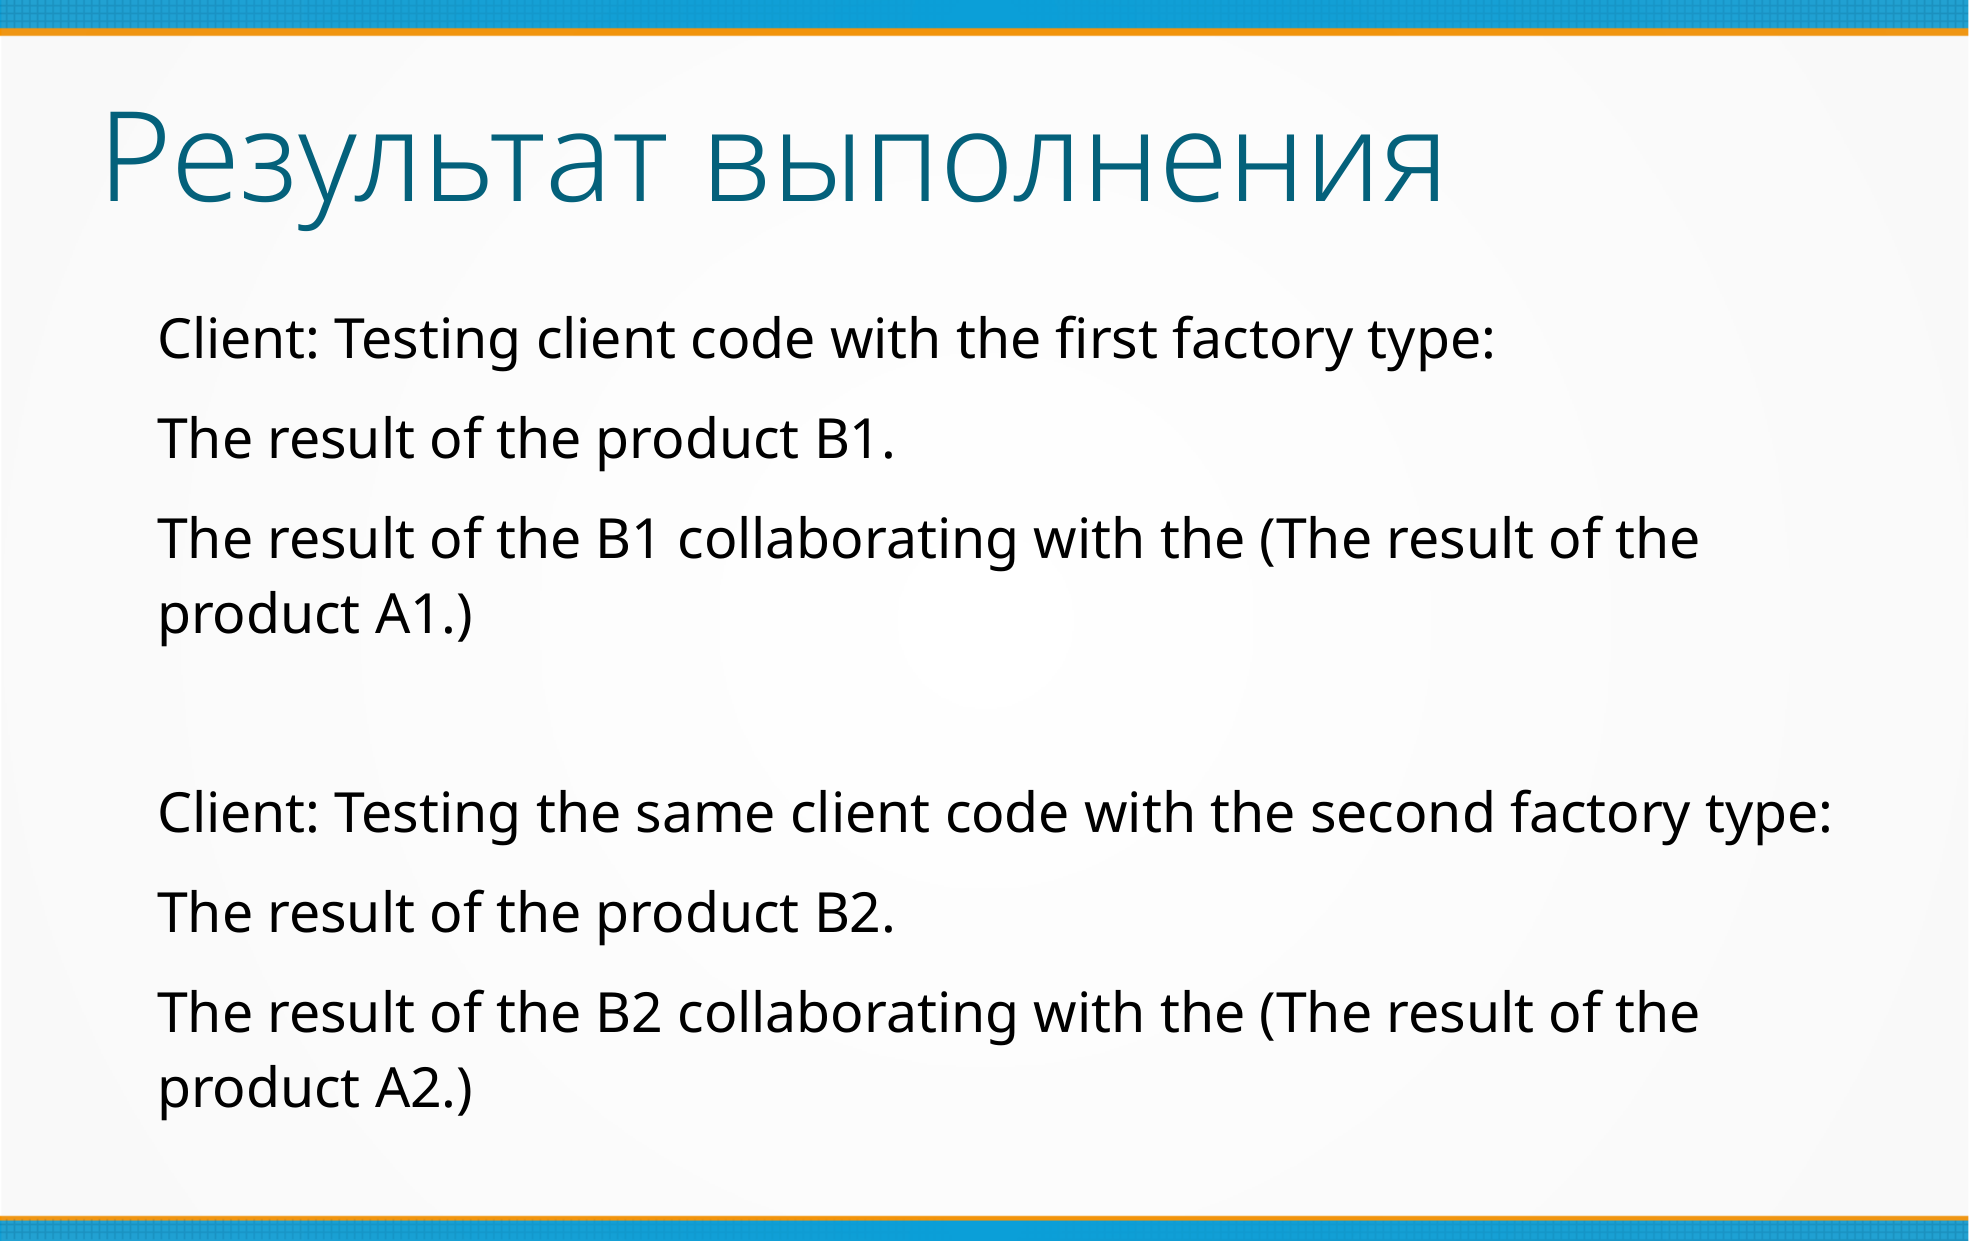

# Результат выполнения
Client: Testing client code with the first factory type:
The result of the product B1.
The result of the B1 collaborating with the (The result of the product A1.)
Client: Testing the same client code with the second factory type:
The result of the product B2.
The result of the B2 collaborating with the (The result of the product A2.)